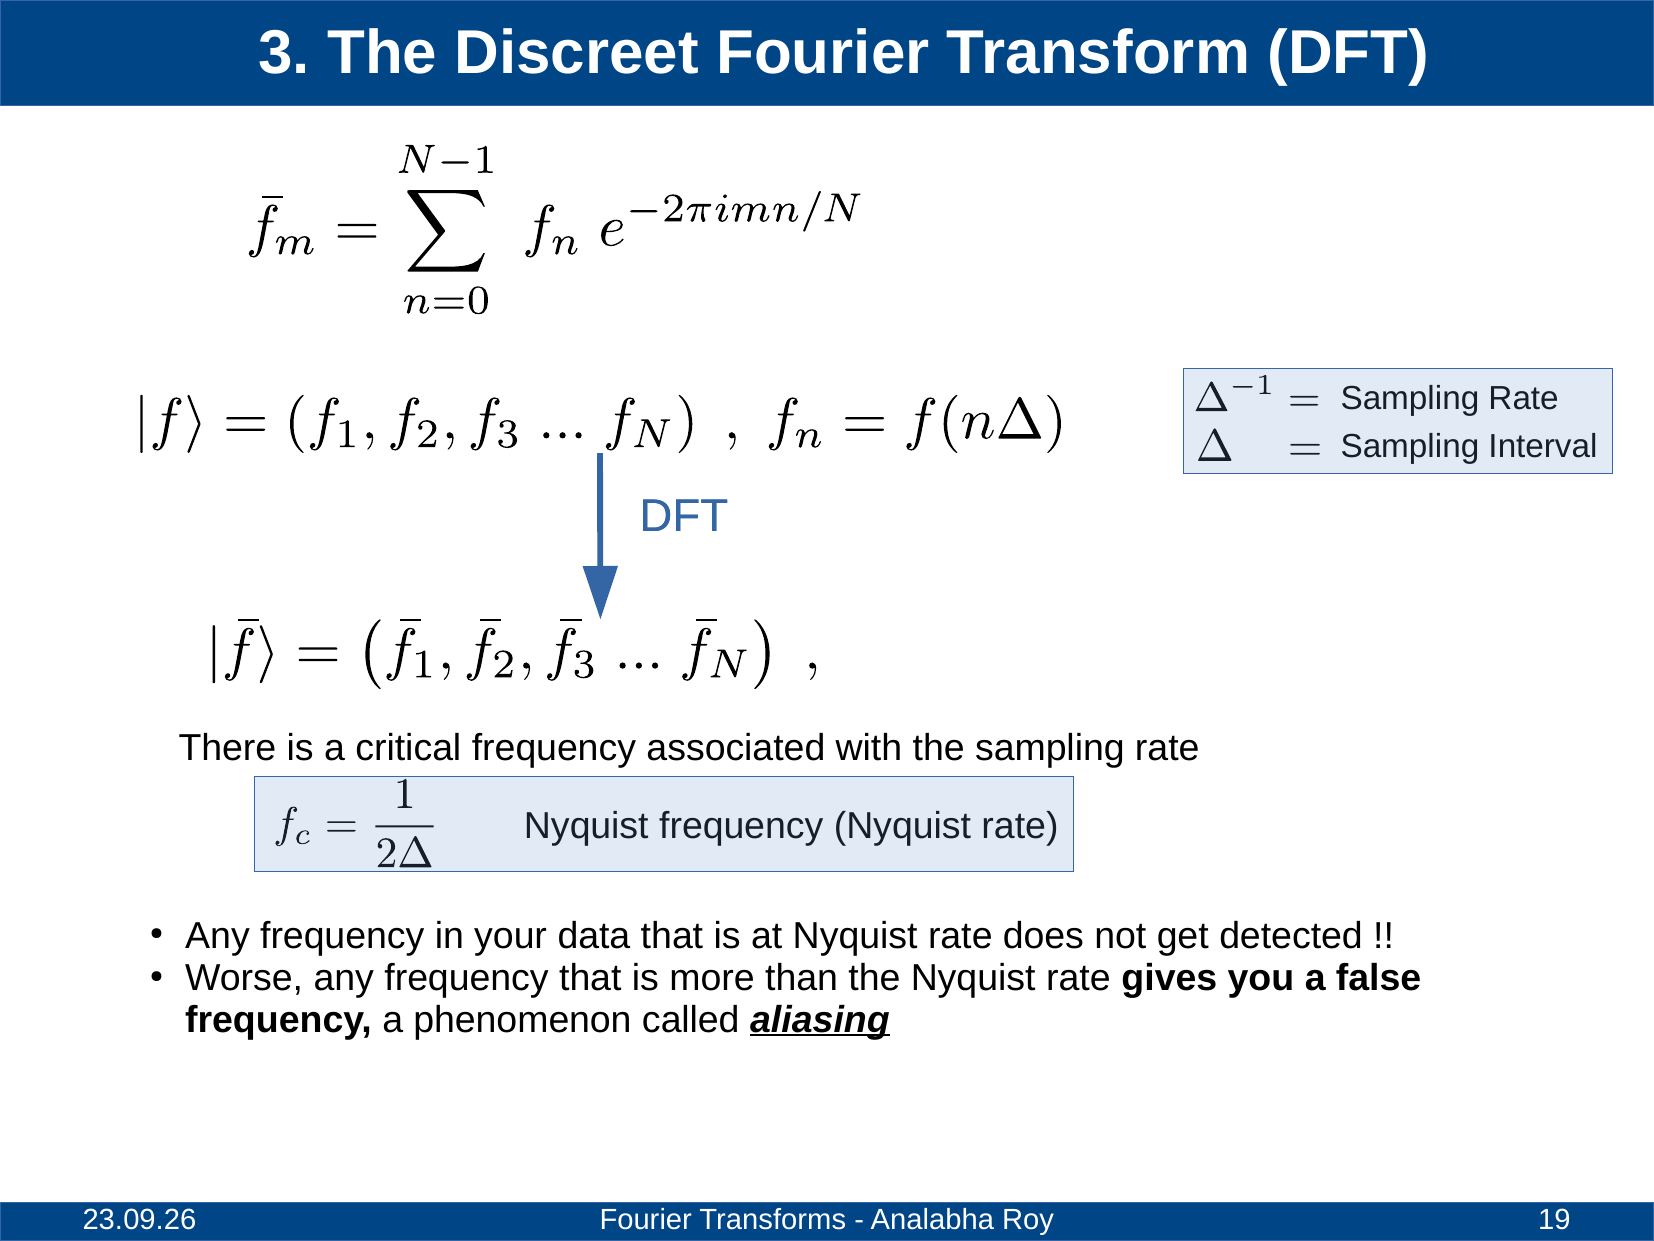

# 3. The Discreet Fourier Transform (DFT)
Sampling Rate
Sampling Interval
DFT
DFT
There is a critical frequency associated with the sampling rate
Nyquist frequency (Nyquist rate)
Any frequency in your data that is at Nyquist rate does not get detected !!
Worse, any frequency that is more than the Nyquist rate gives you a false
frequency, a phenomenon called aliasing
Your name here (insert->page number)
19